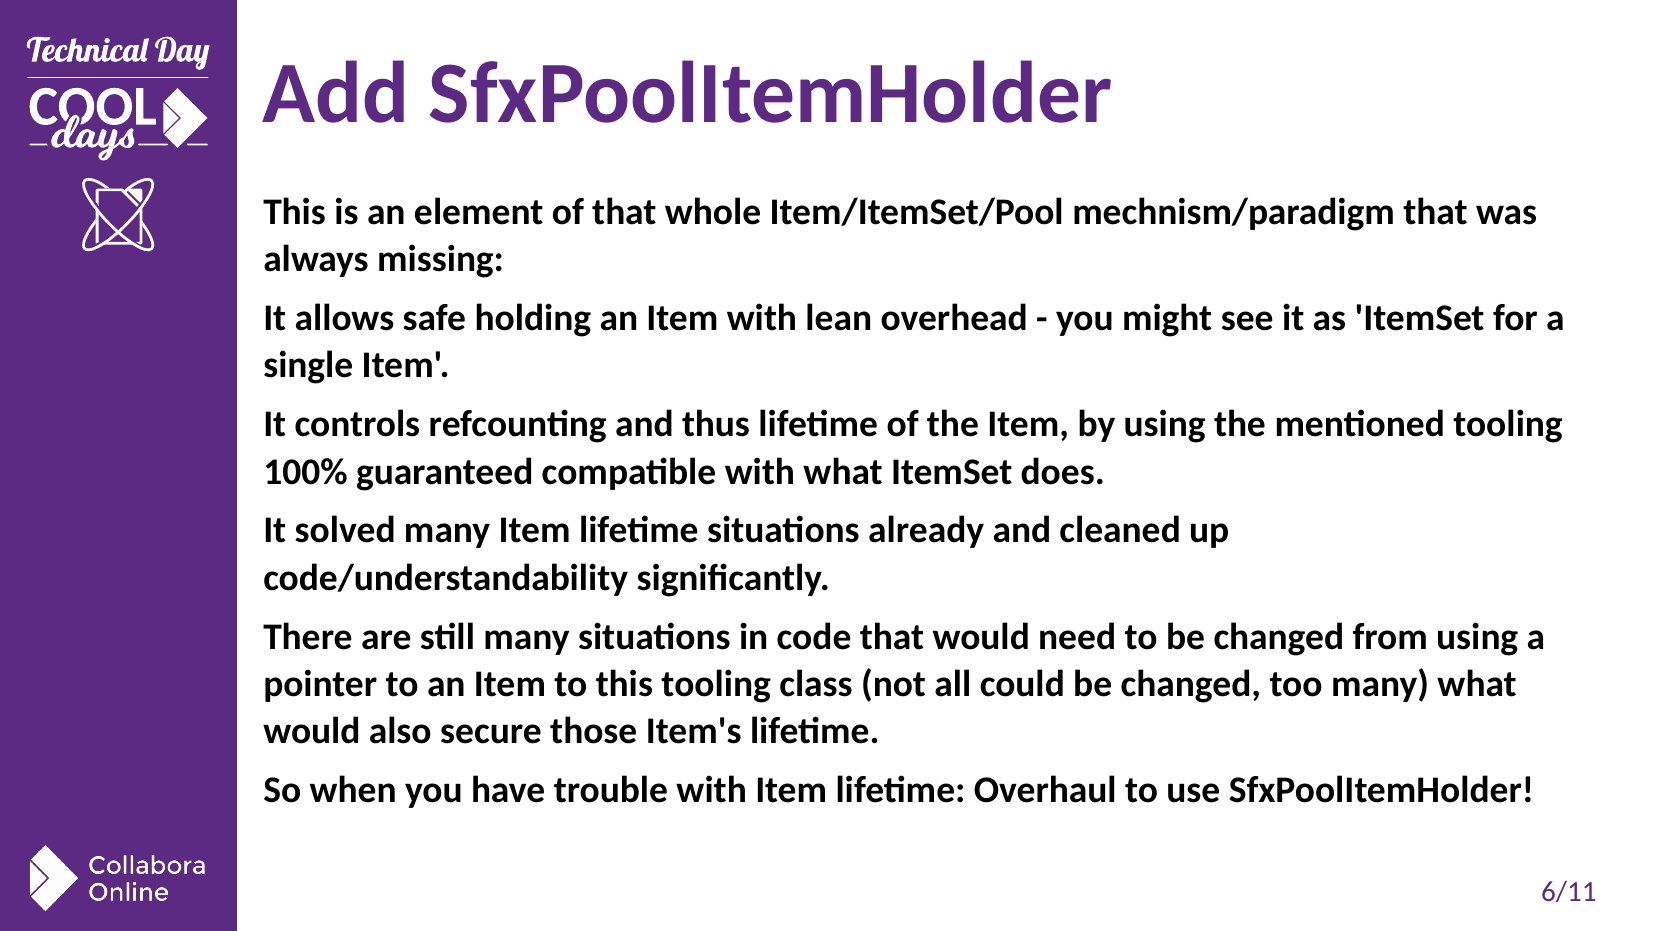

# Add SfxPoolItemHolder
This is an element of that whole Item/ItemSet/Pool mechnism/paradigm that was always missing:
It allows safe holding an Item with lean overhead - you might see it as 'ItemSet for a single Item'.
It controls refcounting and thus lifetime of the Item, by using the mentioned tooling 100% guaranteed compatible with what ItemSet does.
It solved many Item lifetime situations already and cleaned up code/understandability significantly.
There are still many situations in code that would need to be changed from using a pointer to an Item to this tooling class (not all could be changed, too many) what would also secure those Item's lifetime.
So when you have trouble with Item lifetime: Overhaul to use SfxPoolItemHolder!
6